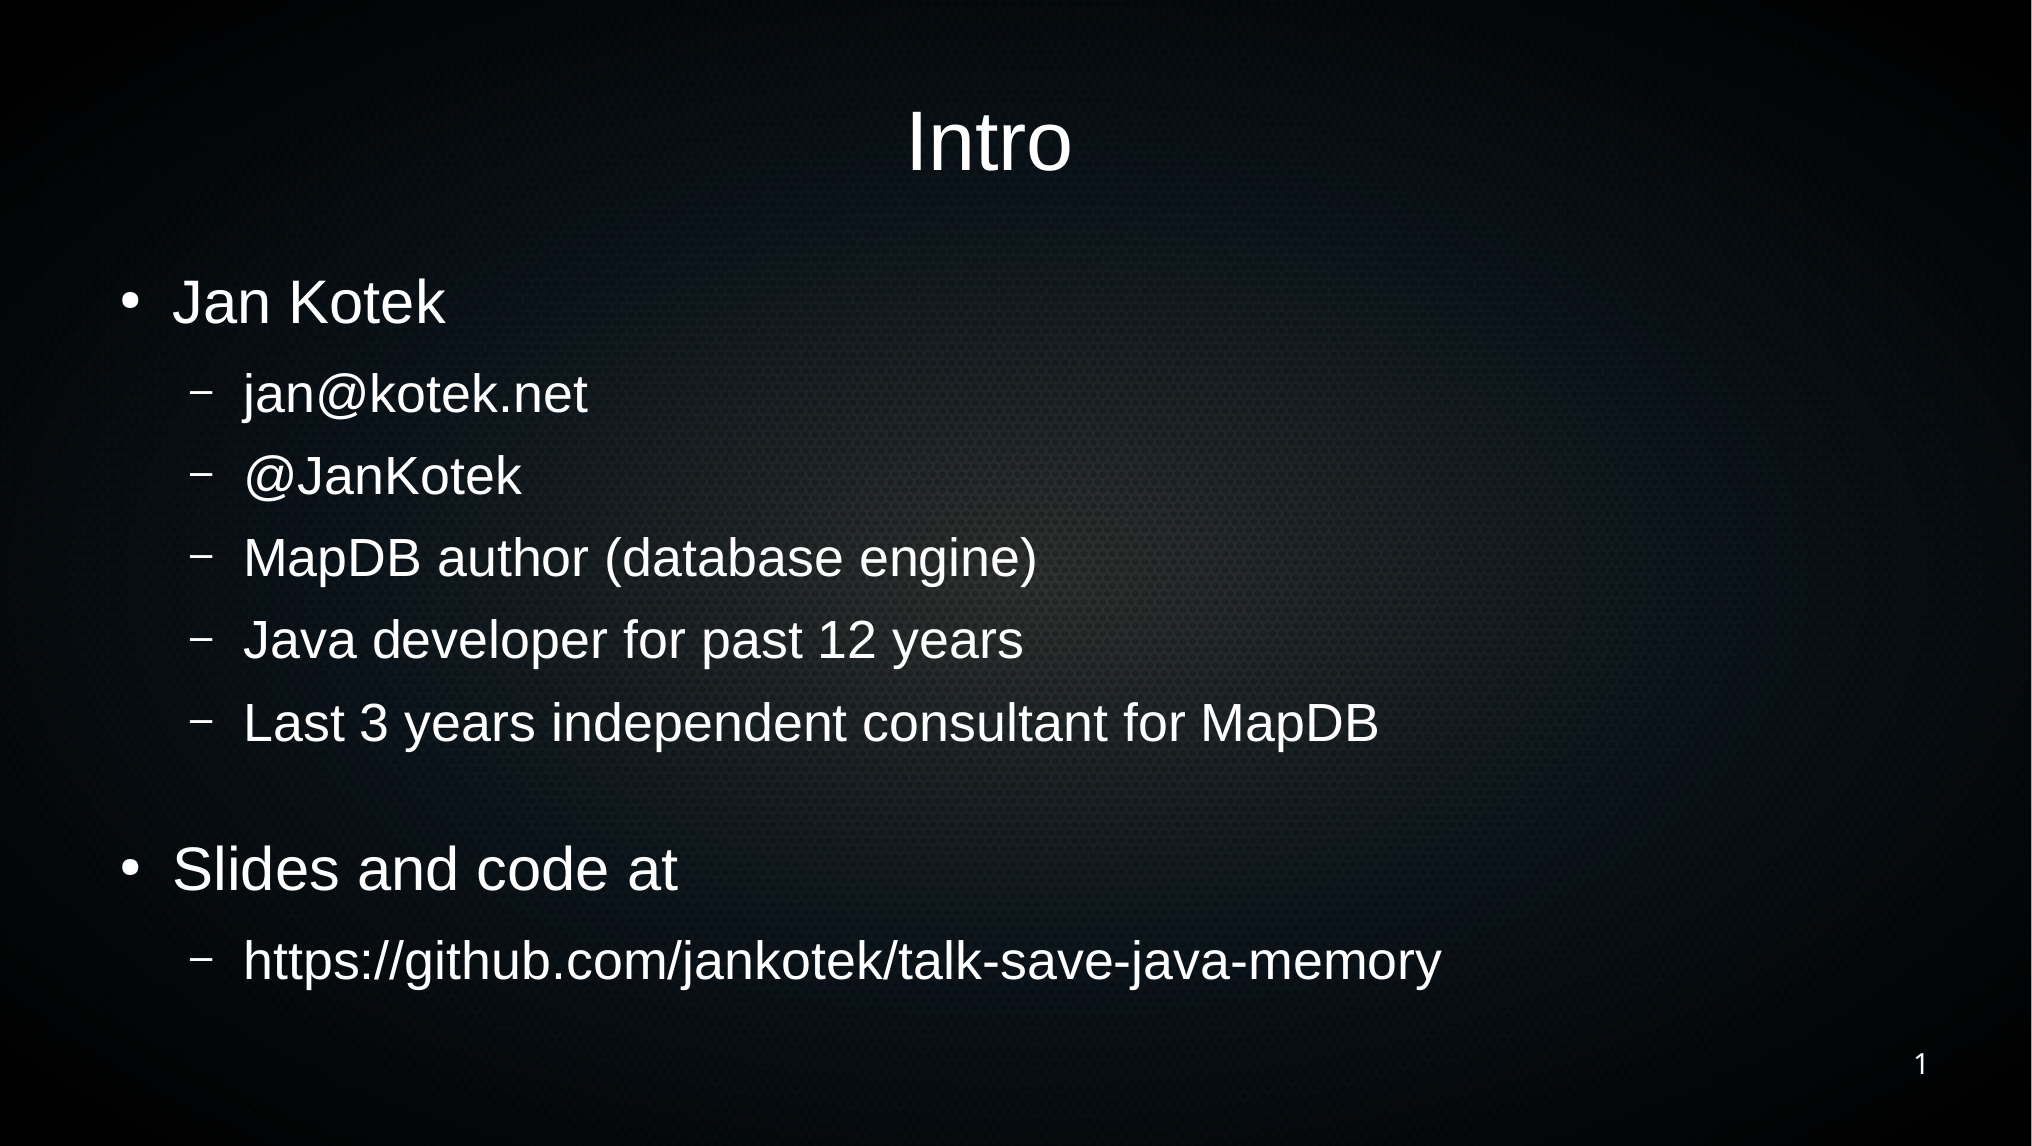

Intro
# Jan Kotek
jan@kotek.net
@JanKotek
MapDB author (database engine)
Java developer for past 12 years
Last 3 years independent consultant for MapDB
Slides and code at
https://github.com/jankotek/talk-save-java-memory
1